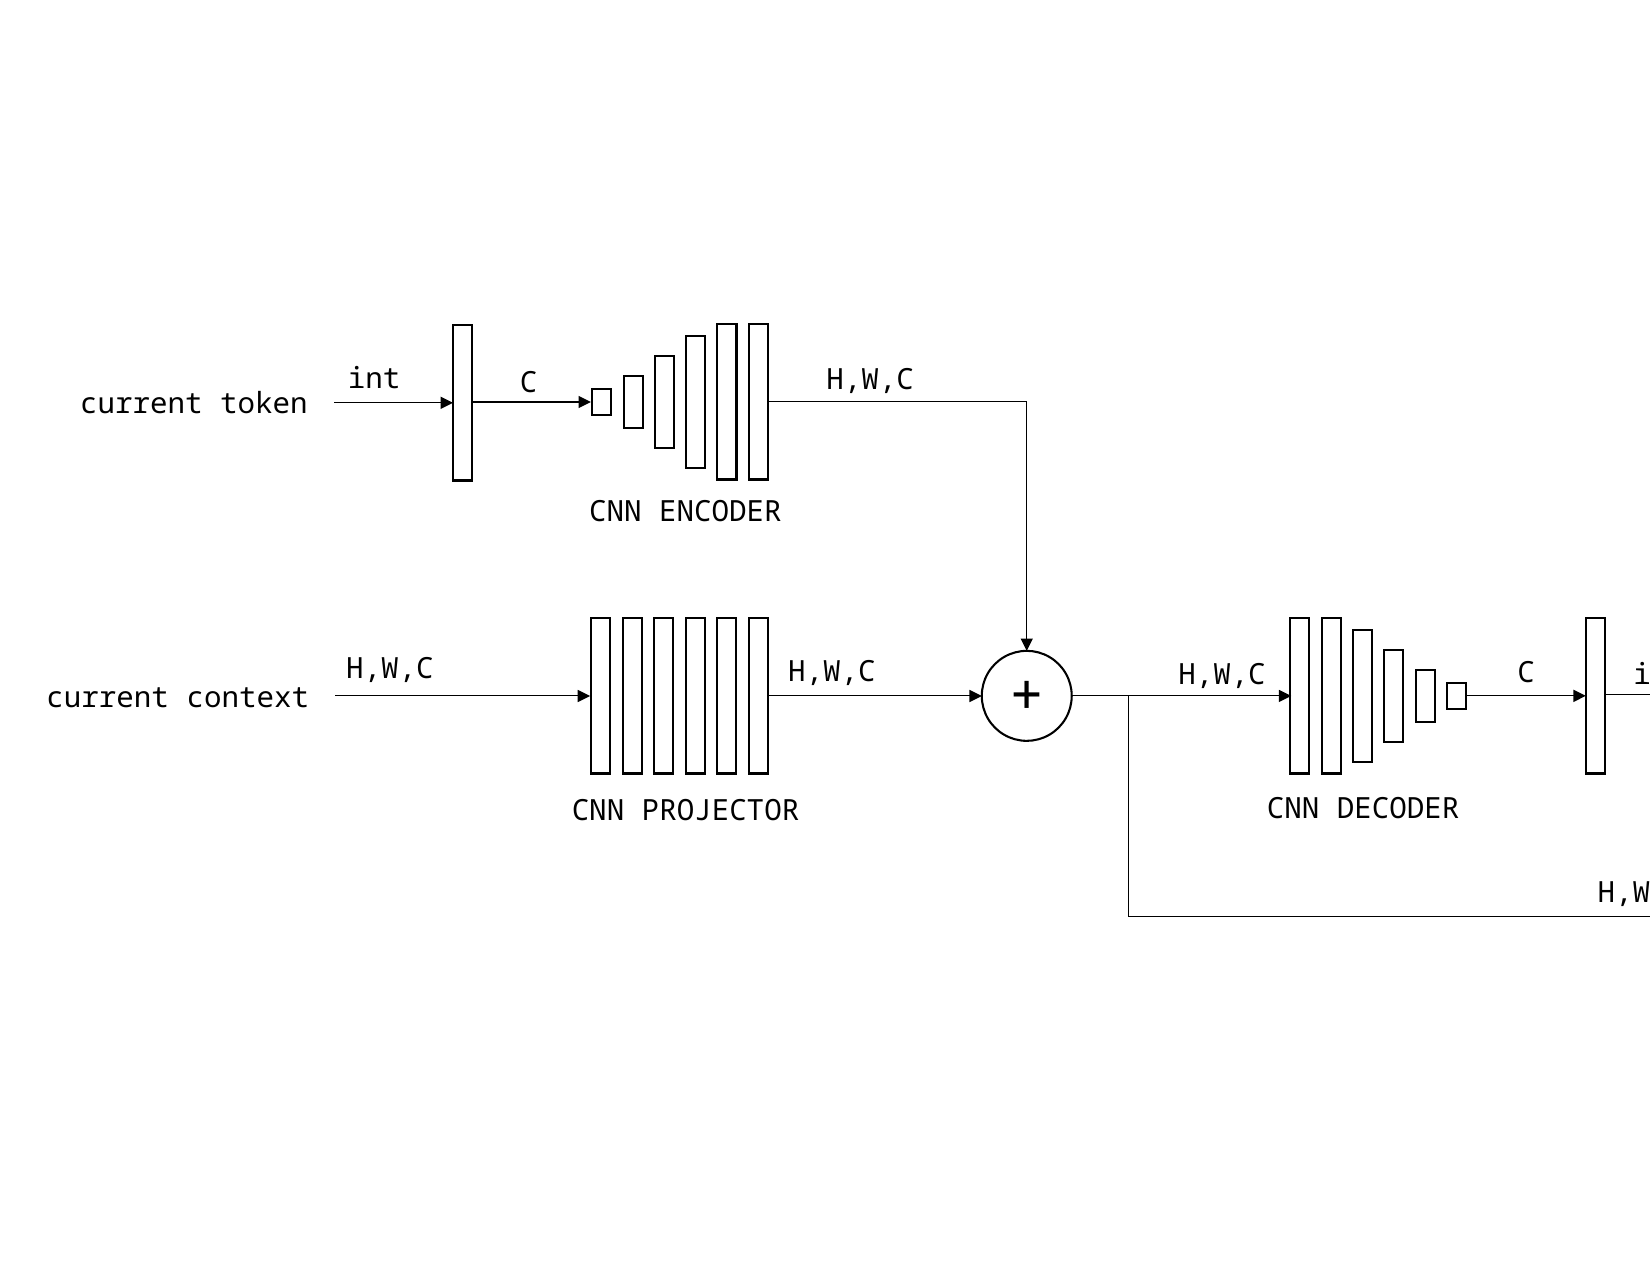

int
H,W,C
C
current token
CNN ENCODER
H,W,C
H,W,C
C
H,W,C
int
+
next token
current context
CNN DECODER
CNN PROJECTOR
H,W,C
next context